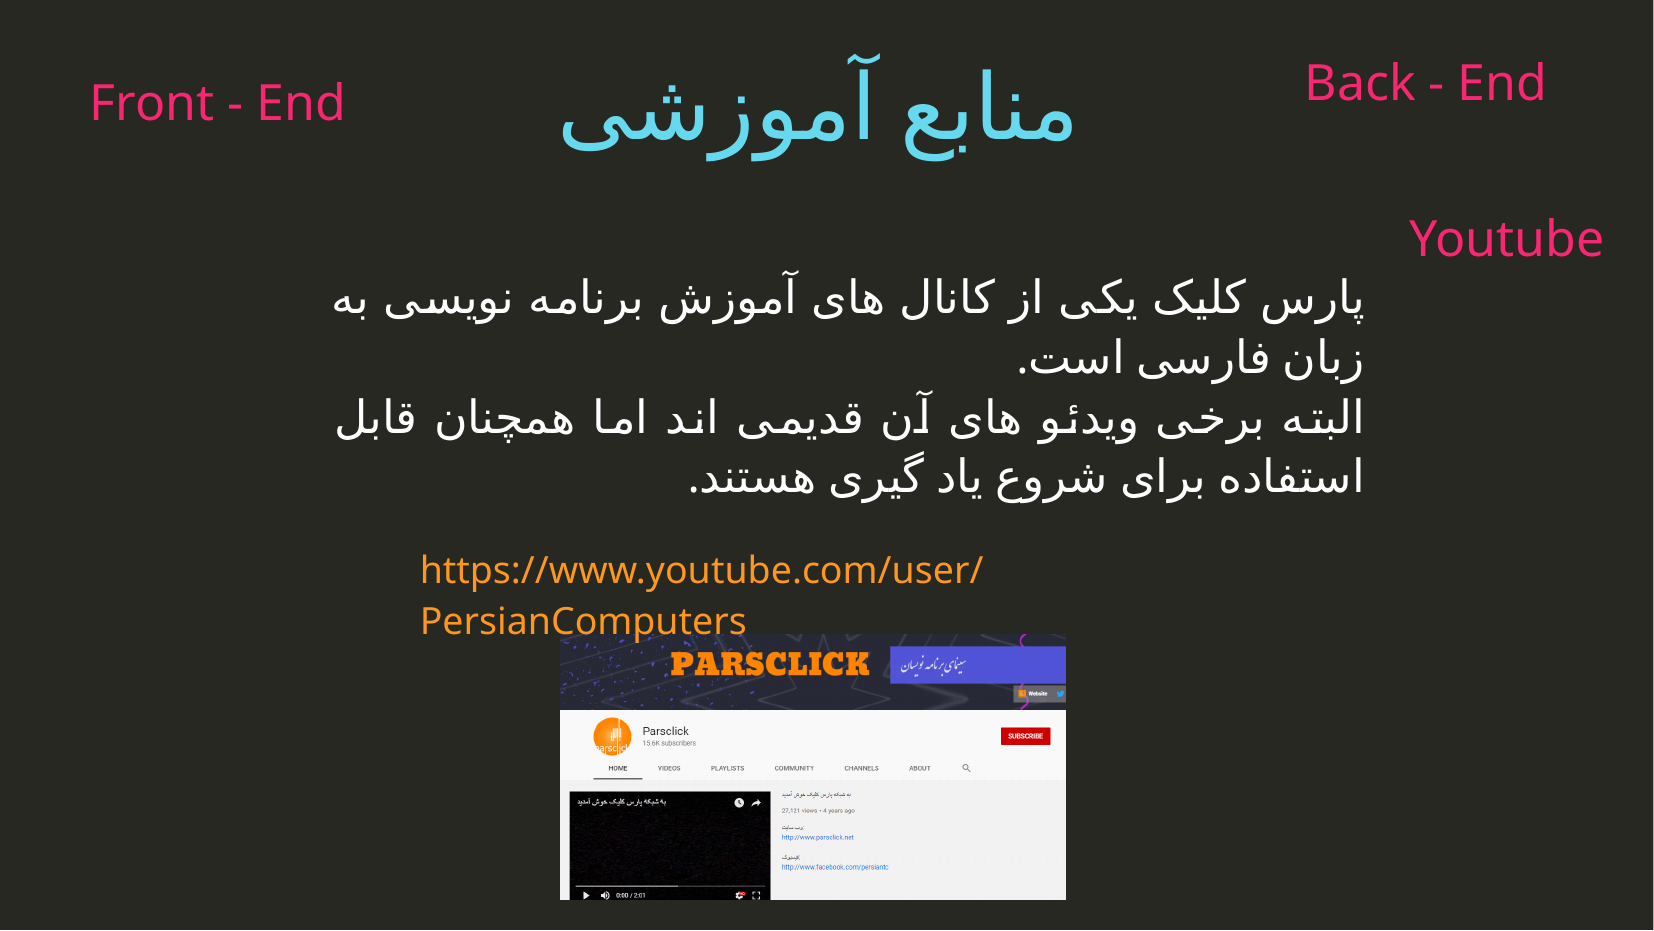

# منابع آموزشی
Back - End
Front - End
Youtube
پارس کلیک یکی از کانال های آموزش برنامه نویسی به زبان فارسی است.
البته برخی ویدئو های آن قدیمی اند اما همچنان قابل استفاده برای شروع یاد گیری هستند.
https://www.youtube.com/user/PersianComputers